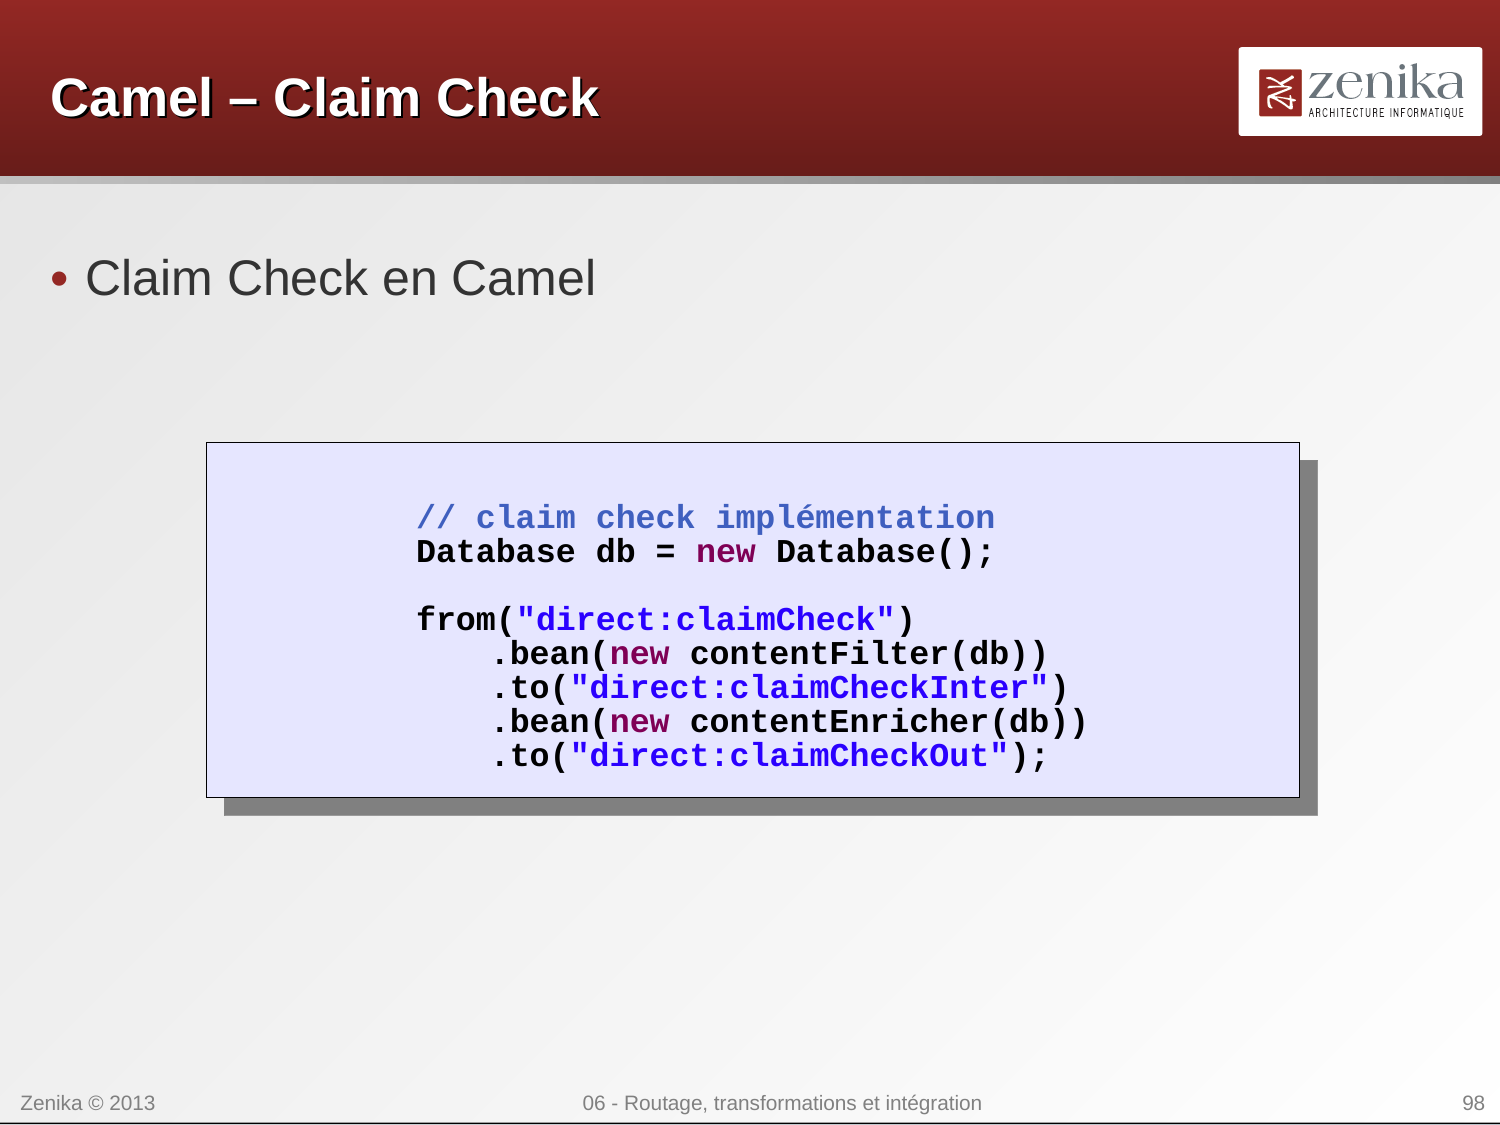

# Camel – Claim Check
Claim Check en Camel
// claim check implémentation
Database db = new Database();
from("direct:claimCheck")
	.bean(new contentFilter(db))
	.to("direct:claimCheckInter")
	.bean(new contentEnricher(db))
	.to("direct:claimCheckOut");